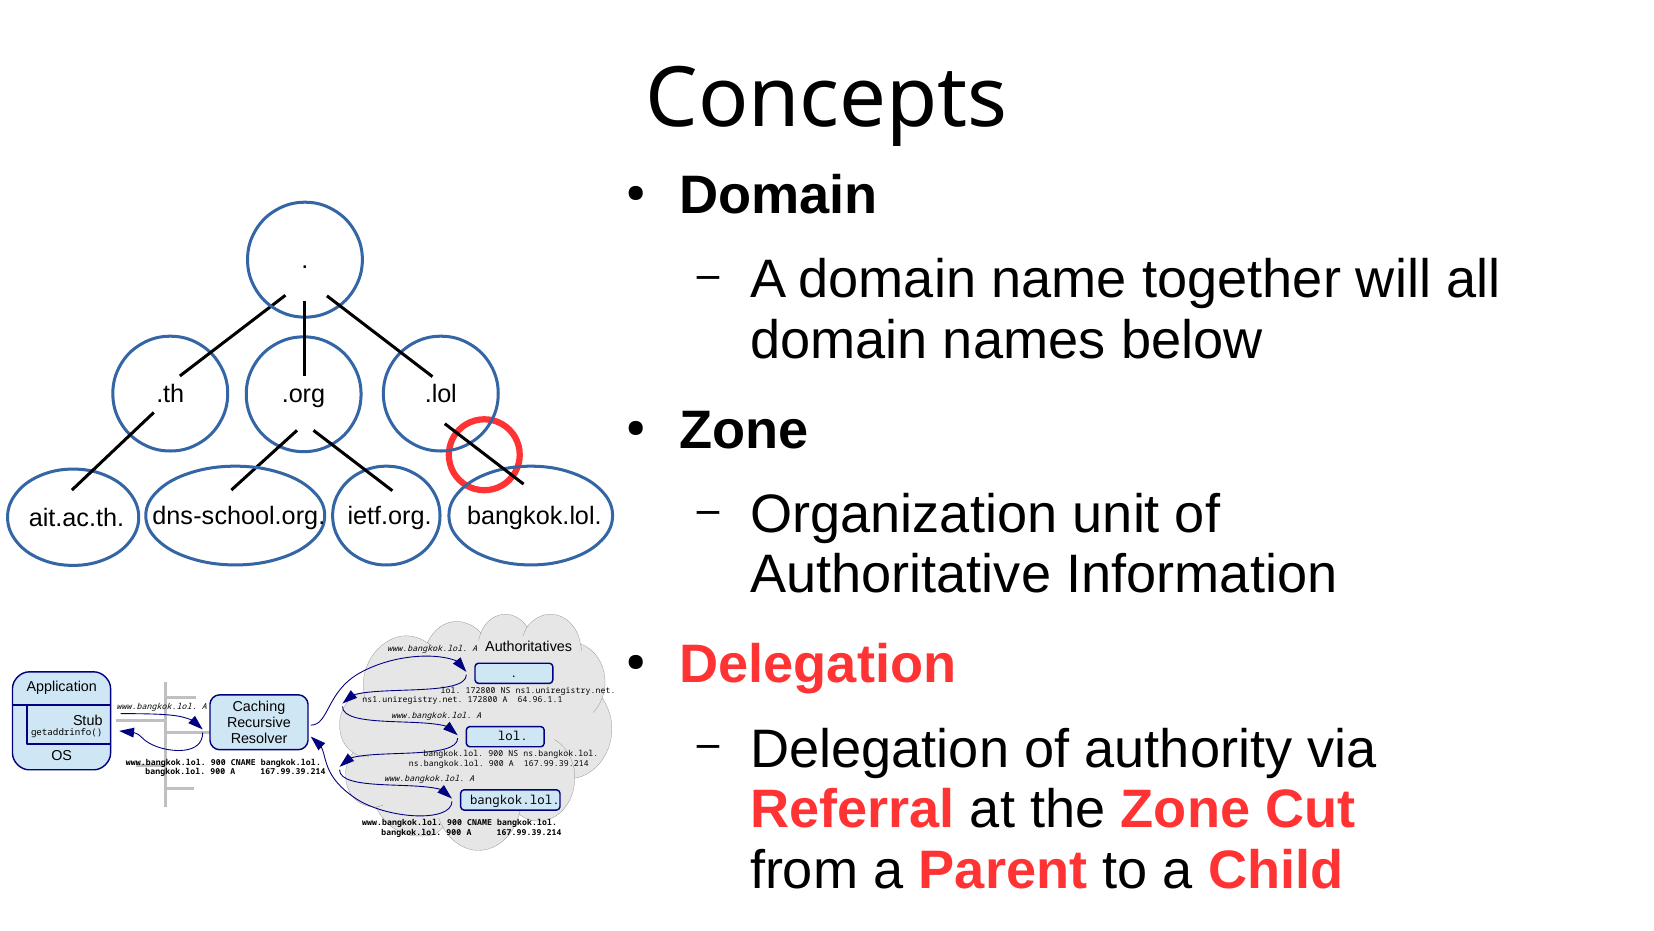

# Concepts
Domain
A domain name together will all domain names below
Zone
Organization unit of
Authoritative Information
Delegation
Delegation of authority via
Referral at the Zone Cut
from a Parent to a Child